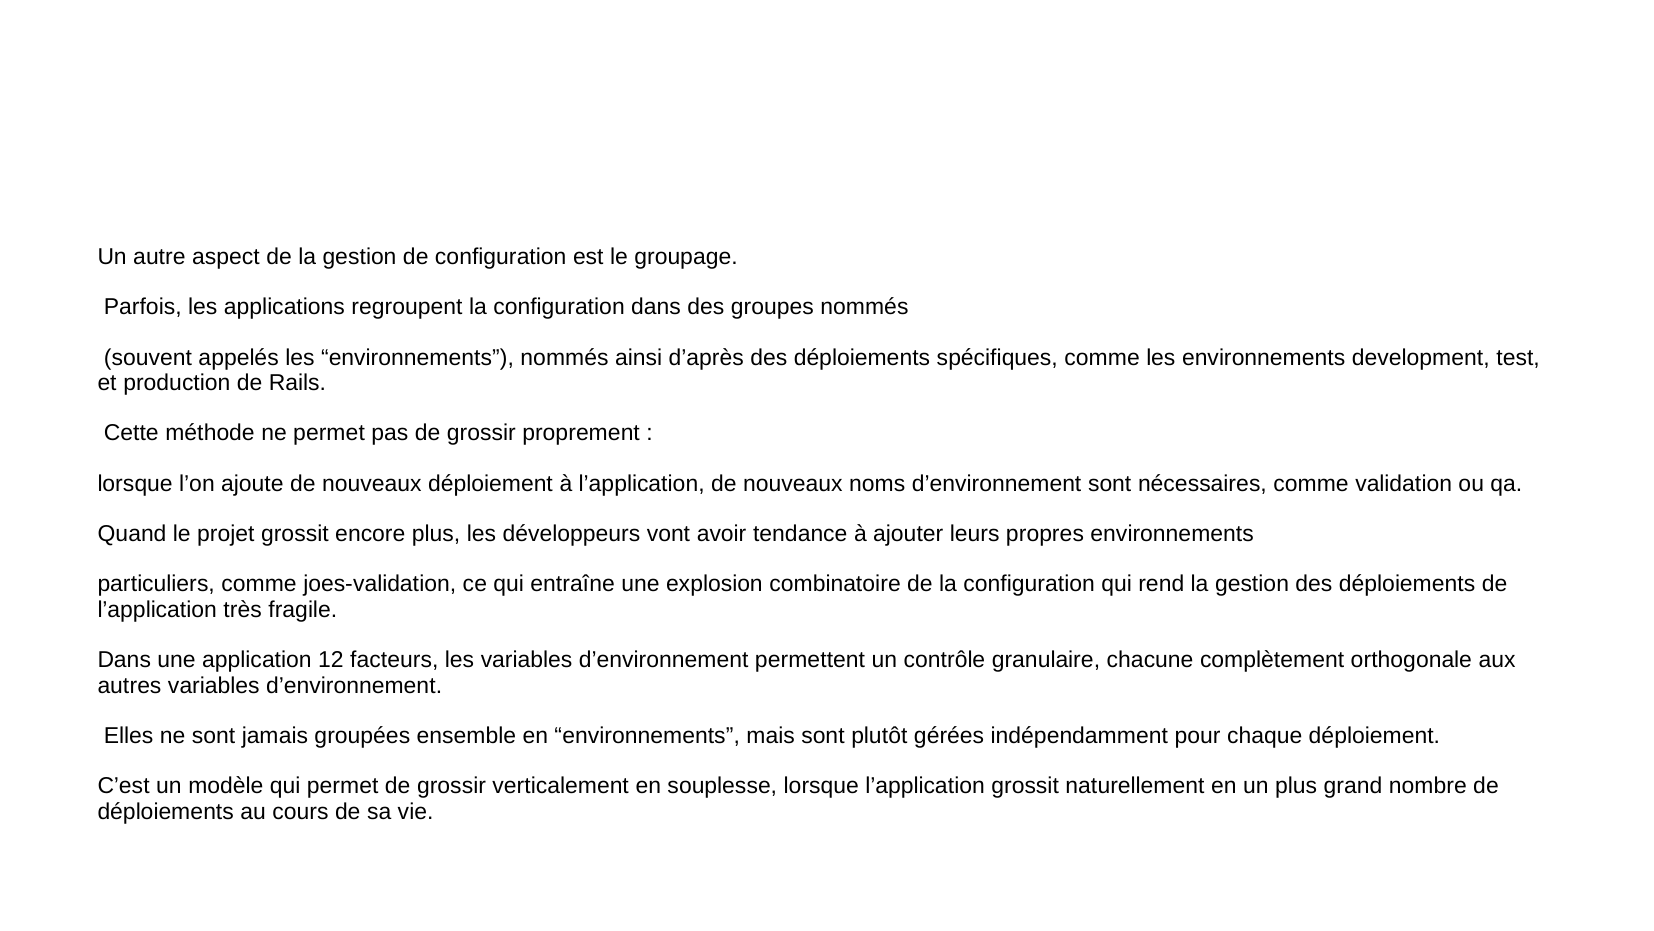

# III. Configuration
Un autre aspect de la gestion de configuration est le groupage.
 Parfois, les applications regroupent la configuration dans des groupes nommés
 (souvent appelés les “environnements”), nommés ainsi d’après des déploiements spécifiques, comme les environnements development, test, et production de Rails.
 Cette méthode ne permet pas de grossir proprement :
lorsque l’on ajoute de nouveaux déploiement à l’application, de nouveaux noms d’environnement sont nécessaires, comme validation ou qa.
Quand le projet grossit encore plus, les développeurs vont avoir tendance à ajouter leurs propres environnements
particuliers, comme joes-validation, ce qui entraîne une explosion combinatoire de la configuration qui rend la gestion des déploiements de l’application très fragile.
Dans une application 12 facteurs, les variables d’environnement permettent un contrôle granulaire, chacune complètement orthogonale aux autres variables d’environnement.
 Elles ne sont jamais groupées ensemble en “environnements”, mais sont plutôt gérées indépendamment pour chaque déploiement.
C’est un modèle qui permet de grossir verticalement en souplesse, lorsque l’application grossit naturellement en un plus grand nombre de déploiements au cours de sa vie.